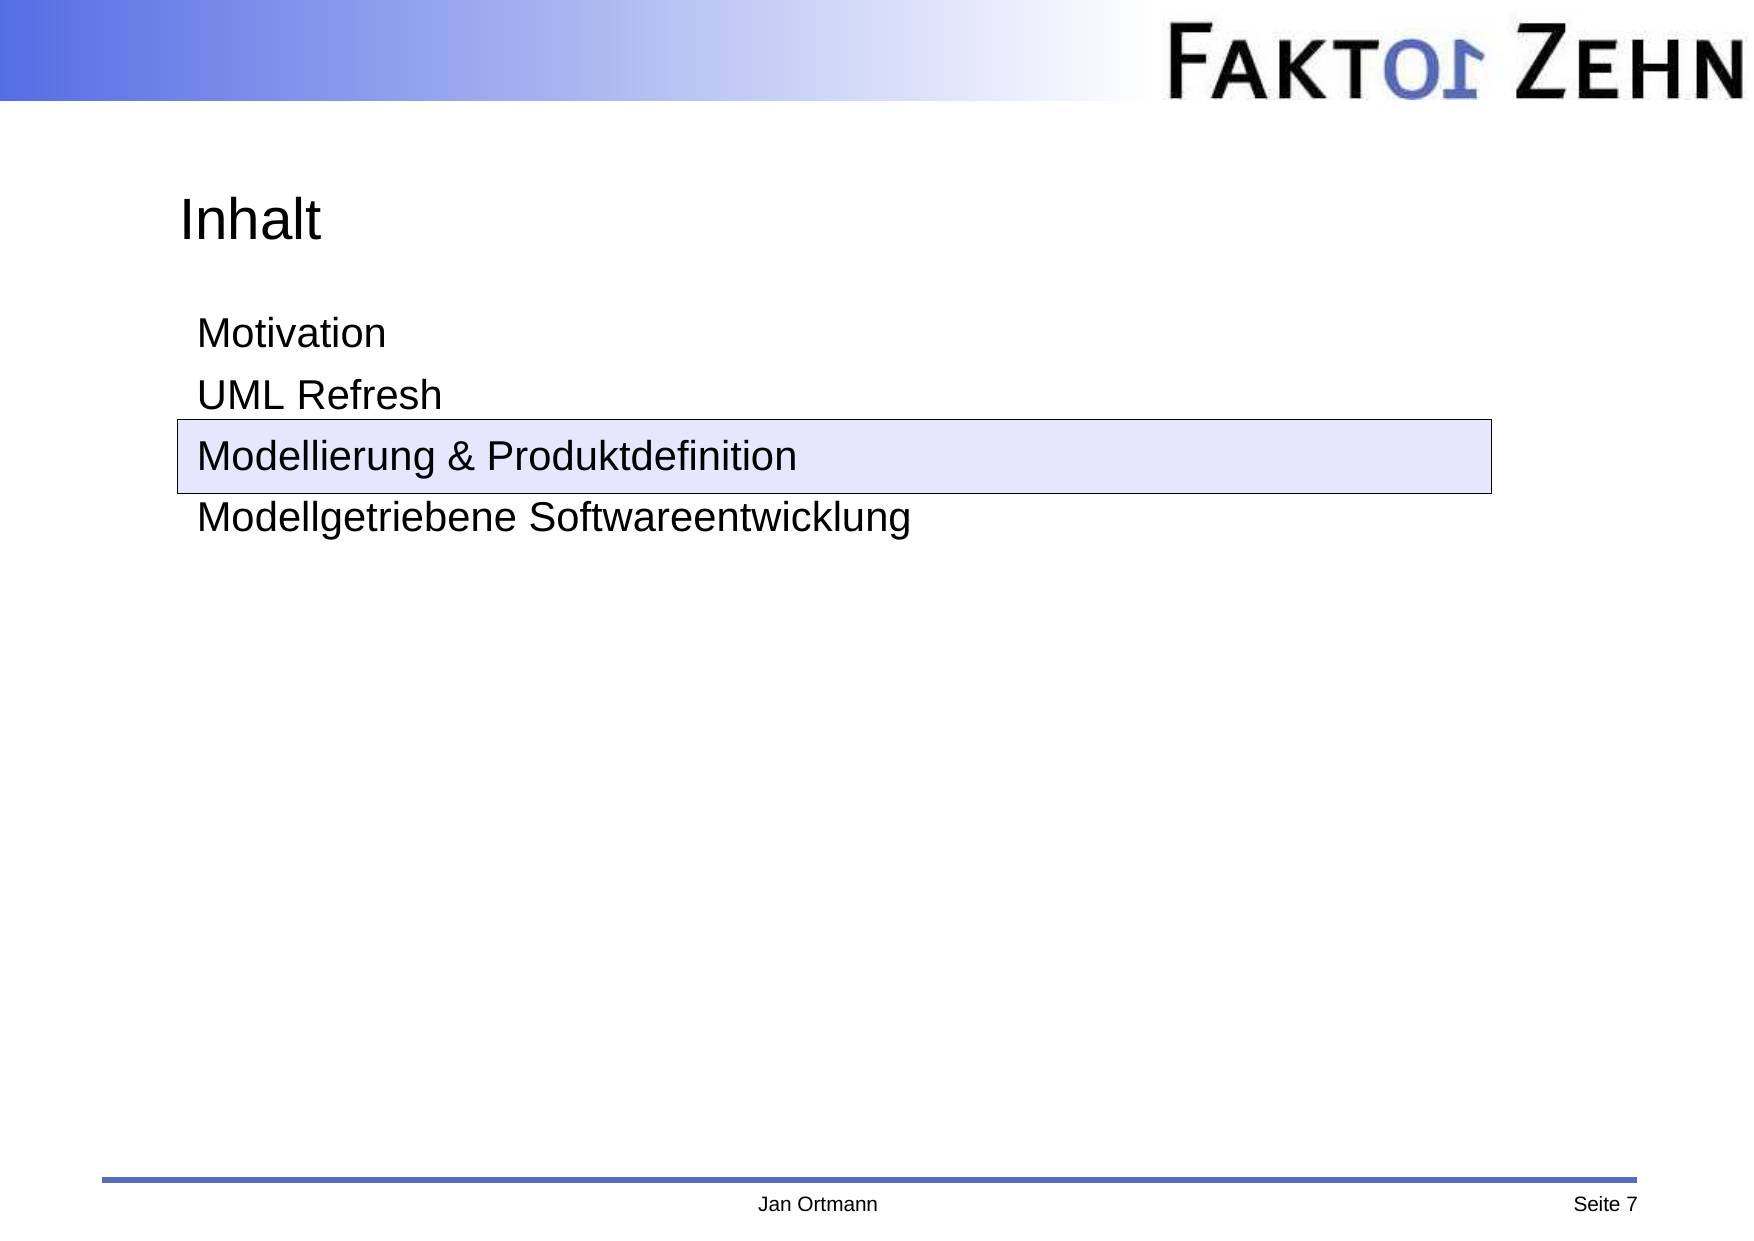

# Inhalt
Motivation
UML Refresh
Modellierung & Produktdefinition
Modellgetriebene Softwareentwicklung